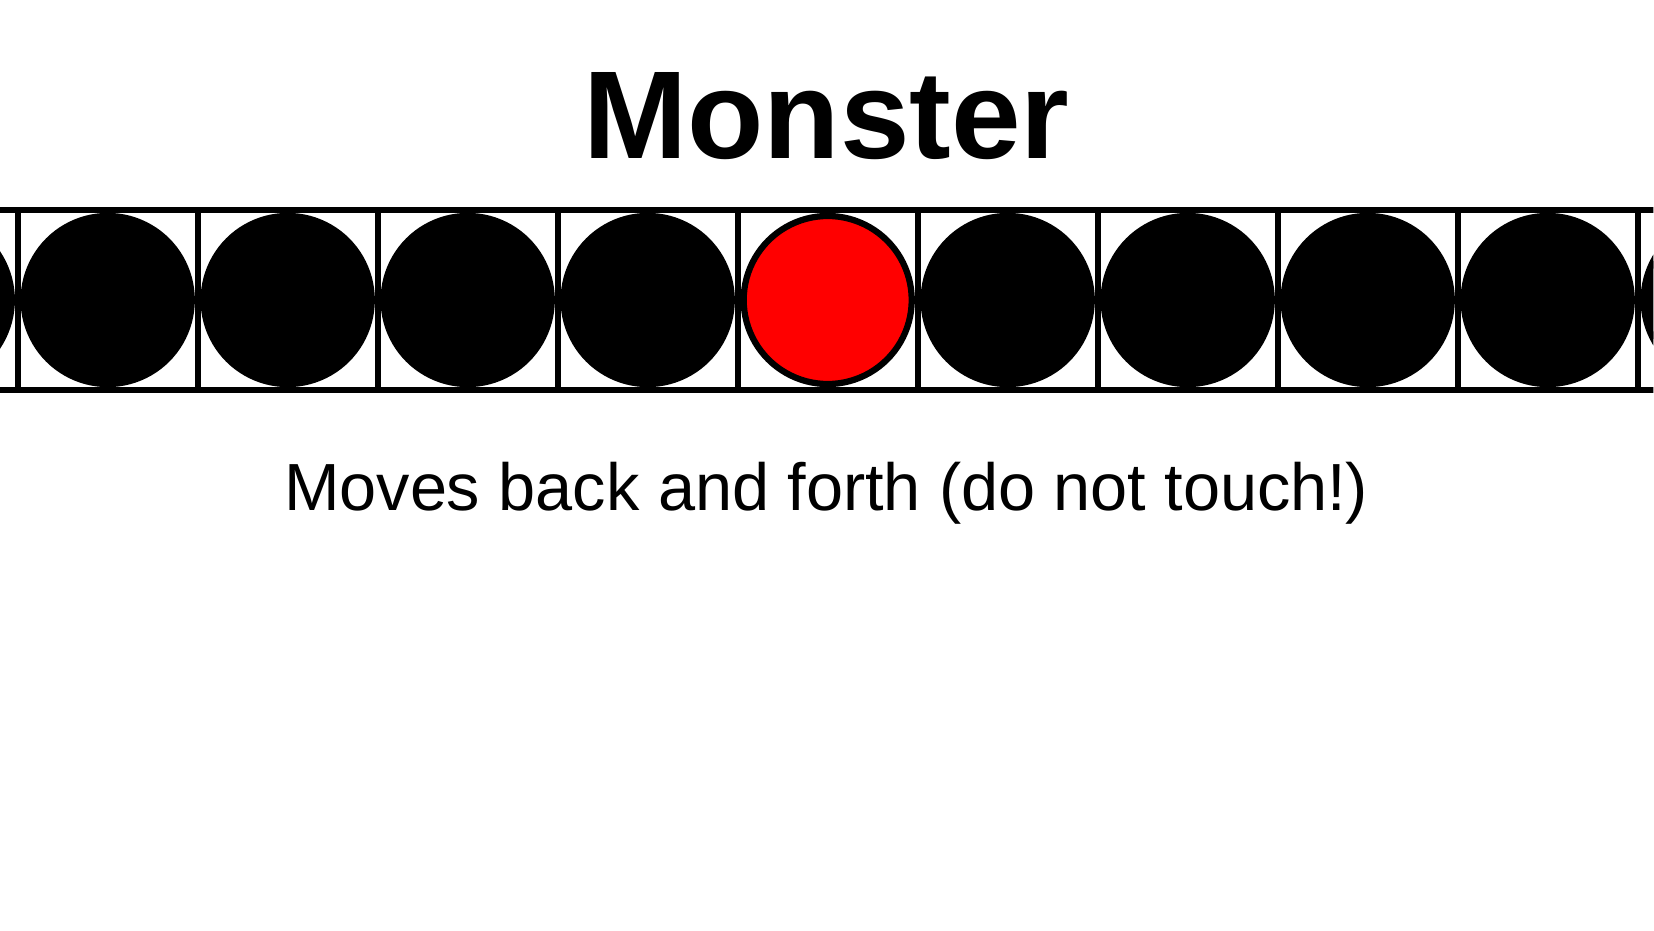

# Monster
Moves back and forth (do not touch!)